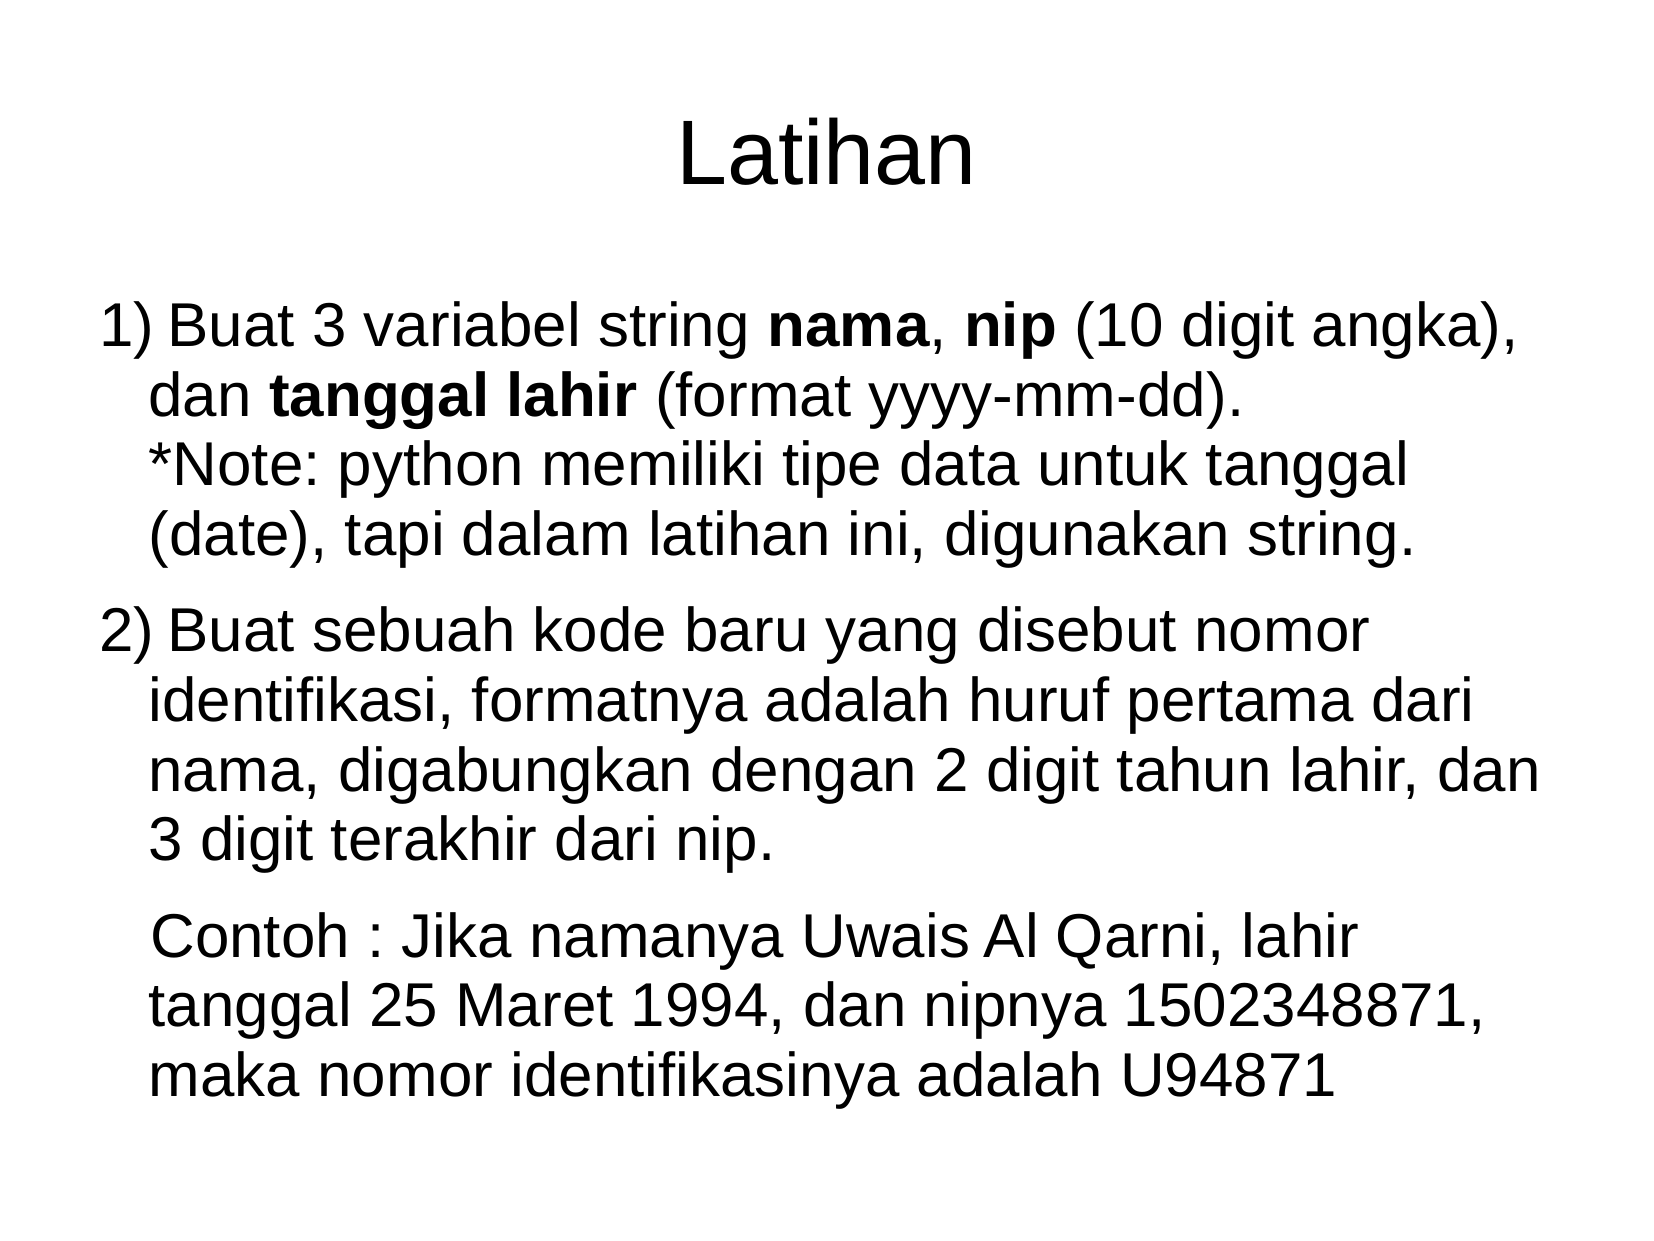

# Latihan
 Buat 3 variabel string nama, nip (10 digit angka), dan tanggal lahir (format yyyy-mm-dd).
*Note: python memiliki tipe data untuk tanggal (date), tapi dalam latihan ini, digunakan string.
 Buat sebuah kode baru yang disebut nomor identifikasi, formatnya adalah huruf pertama dari nama, digabungkan dengan 2 digit tahun lahir, dan 3 digit terakhir dari nip.
Contoh : Jika namanya Uwais Al Qarni, lahir tanggal 25 Maret 1994, dan nipnya 1502348871, maka nomor identifikasinya adalah U94871